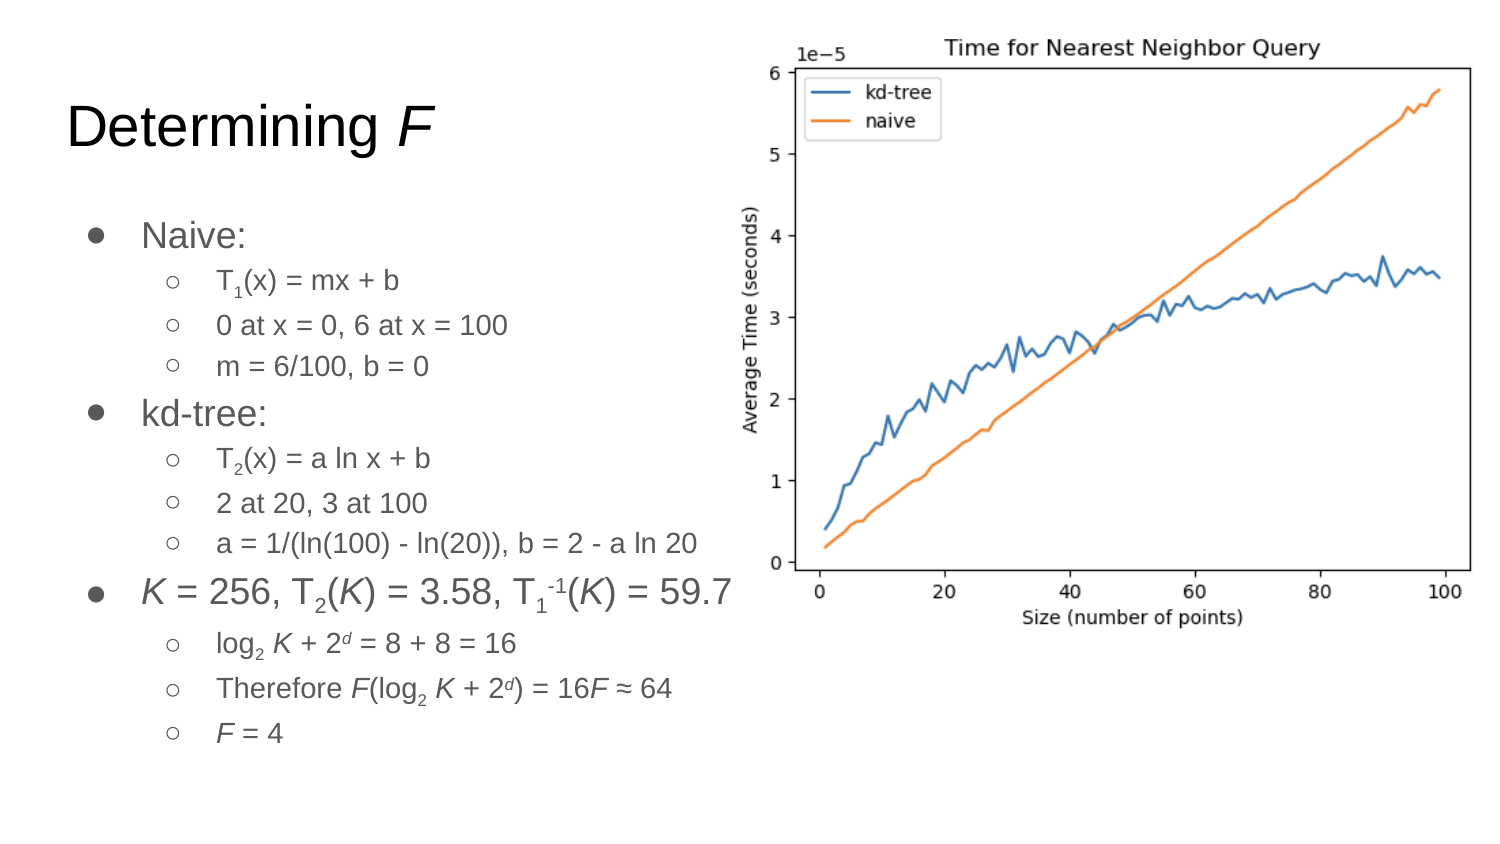

# Determining F
Naive:
T1(x) = mx + b
0 at x = 0, 6 at x = 100
m = 6/100, b = 0
kd-tree:
T2(x) = a ln x + b
2 at 20, 3 at 100
a = 1/(ln(100) - ln(20)), b = 2 - a ln 20
K = 256, T2(K) = 3.58, T1-1(K) = 59.7
log2 K + 2d = 8 + 8 = 16
Therefore F(log2 K + 2d) = 16F ≈ 64
F = 4